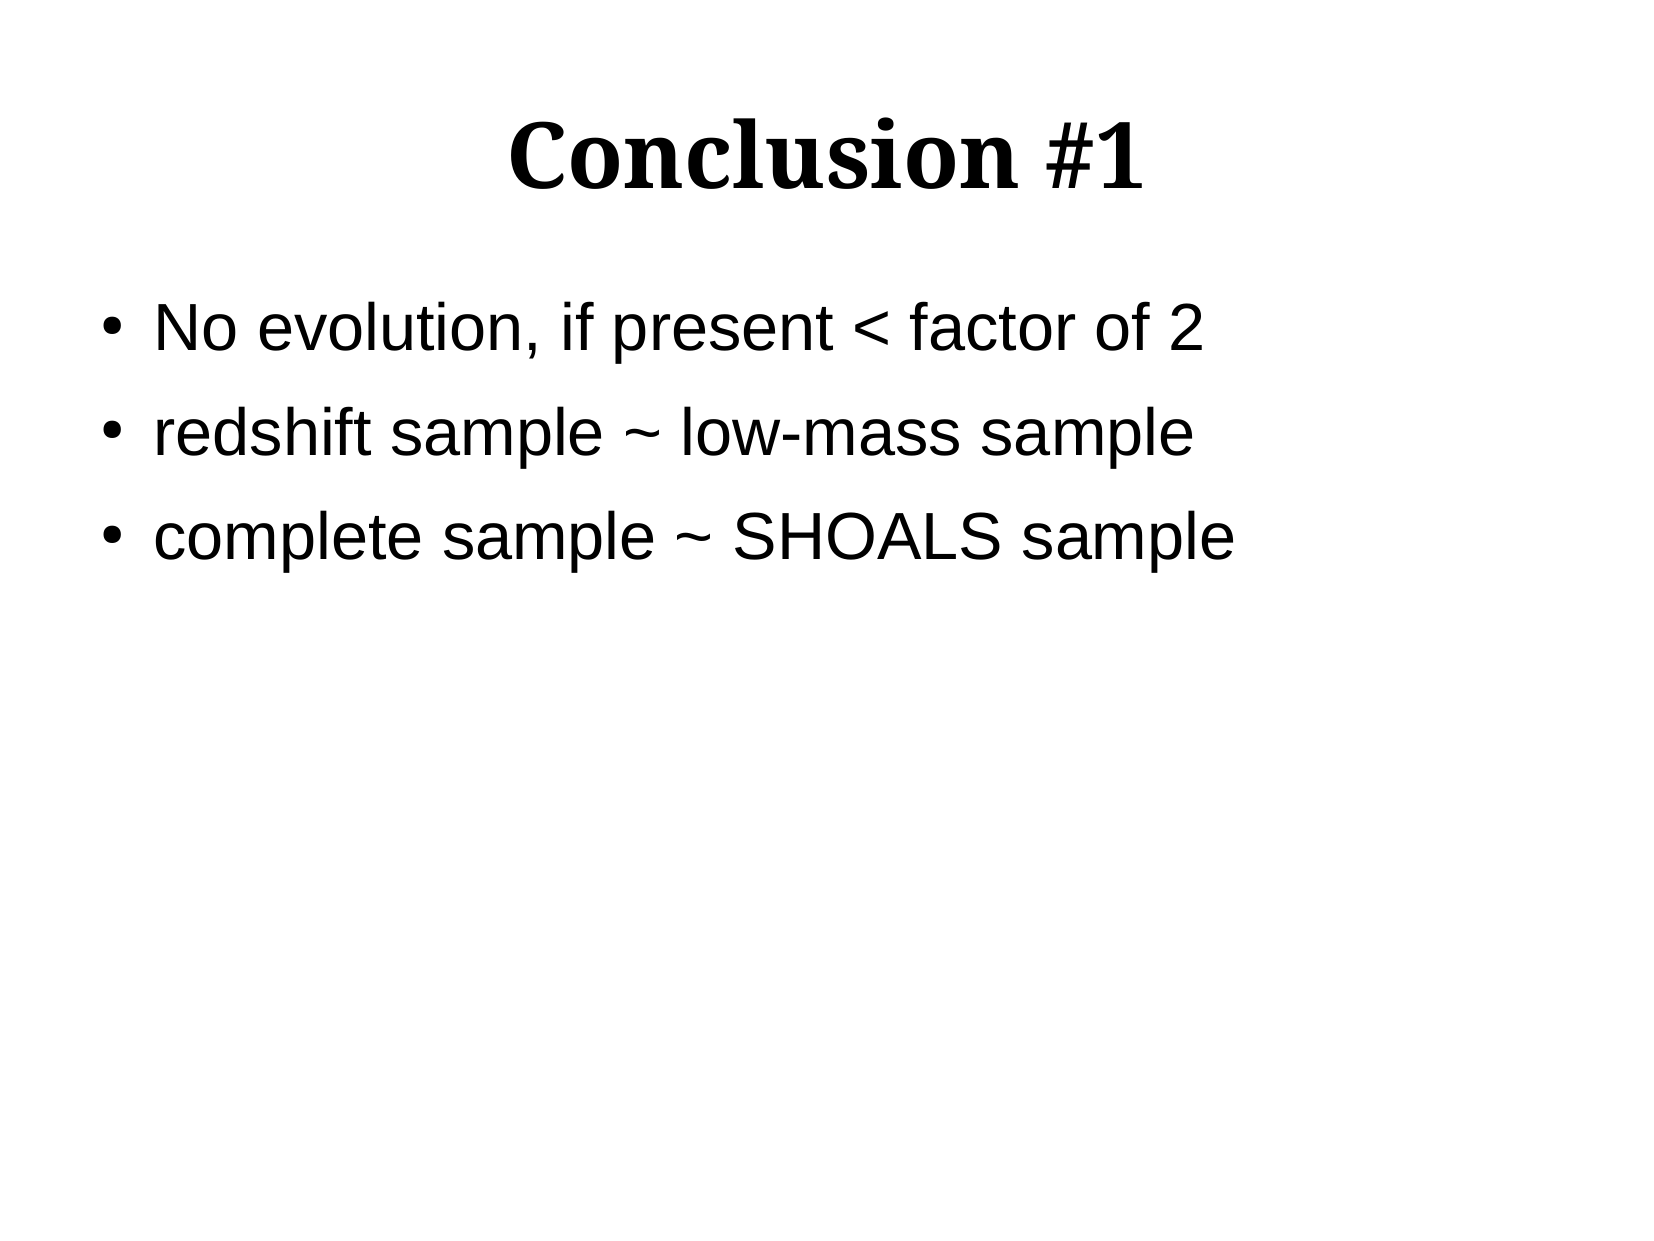

# Conclusion #1
No evolution, if present < factor of 2
redshift sample ~ low-mass sample
complete sample ~ SHOALS sample